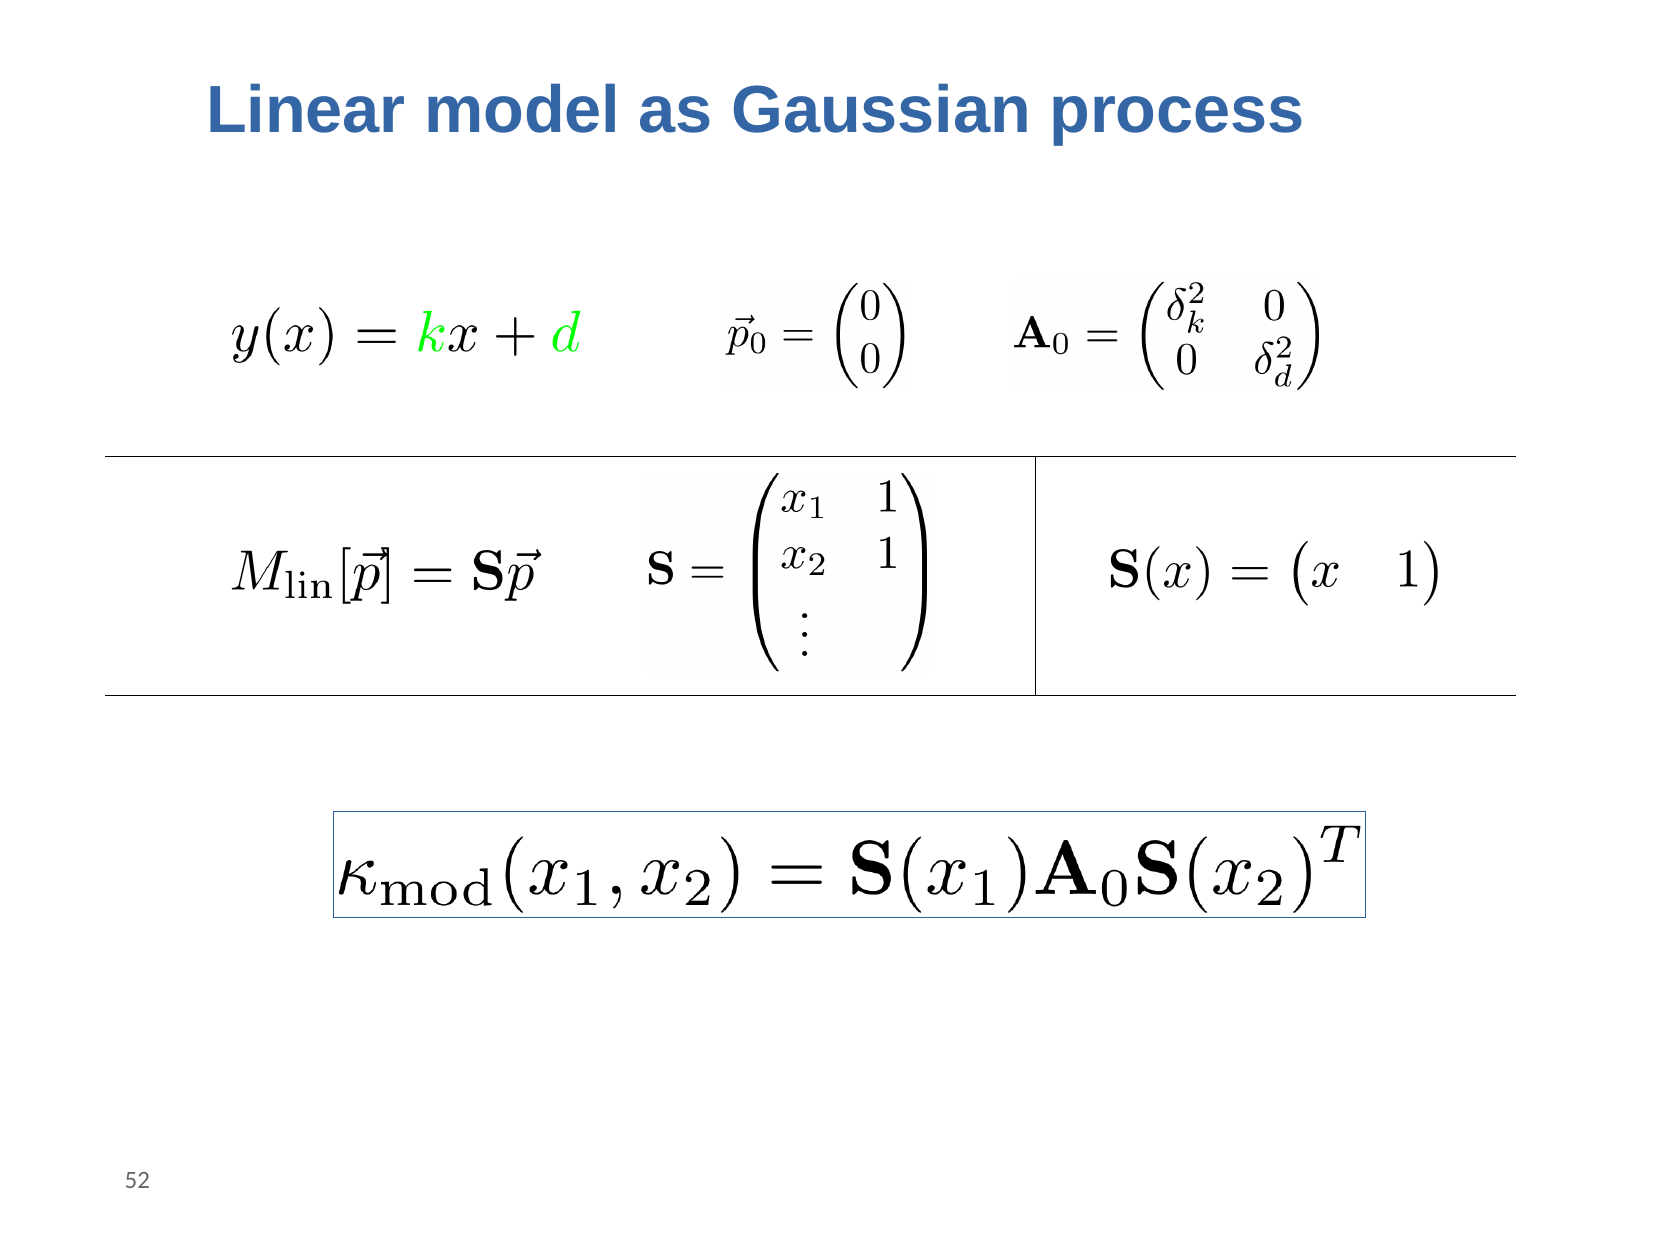

# Linear model as Gaussian process
52